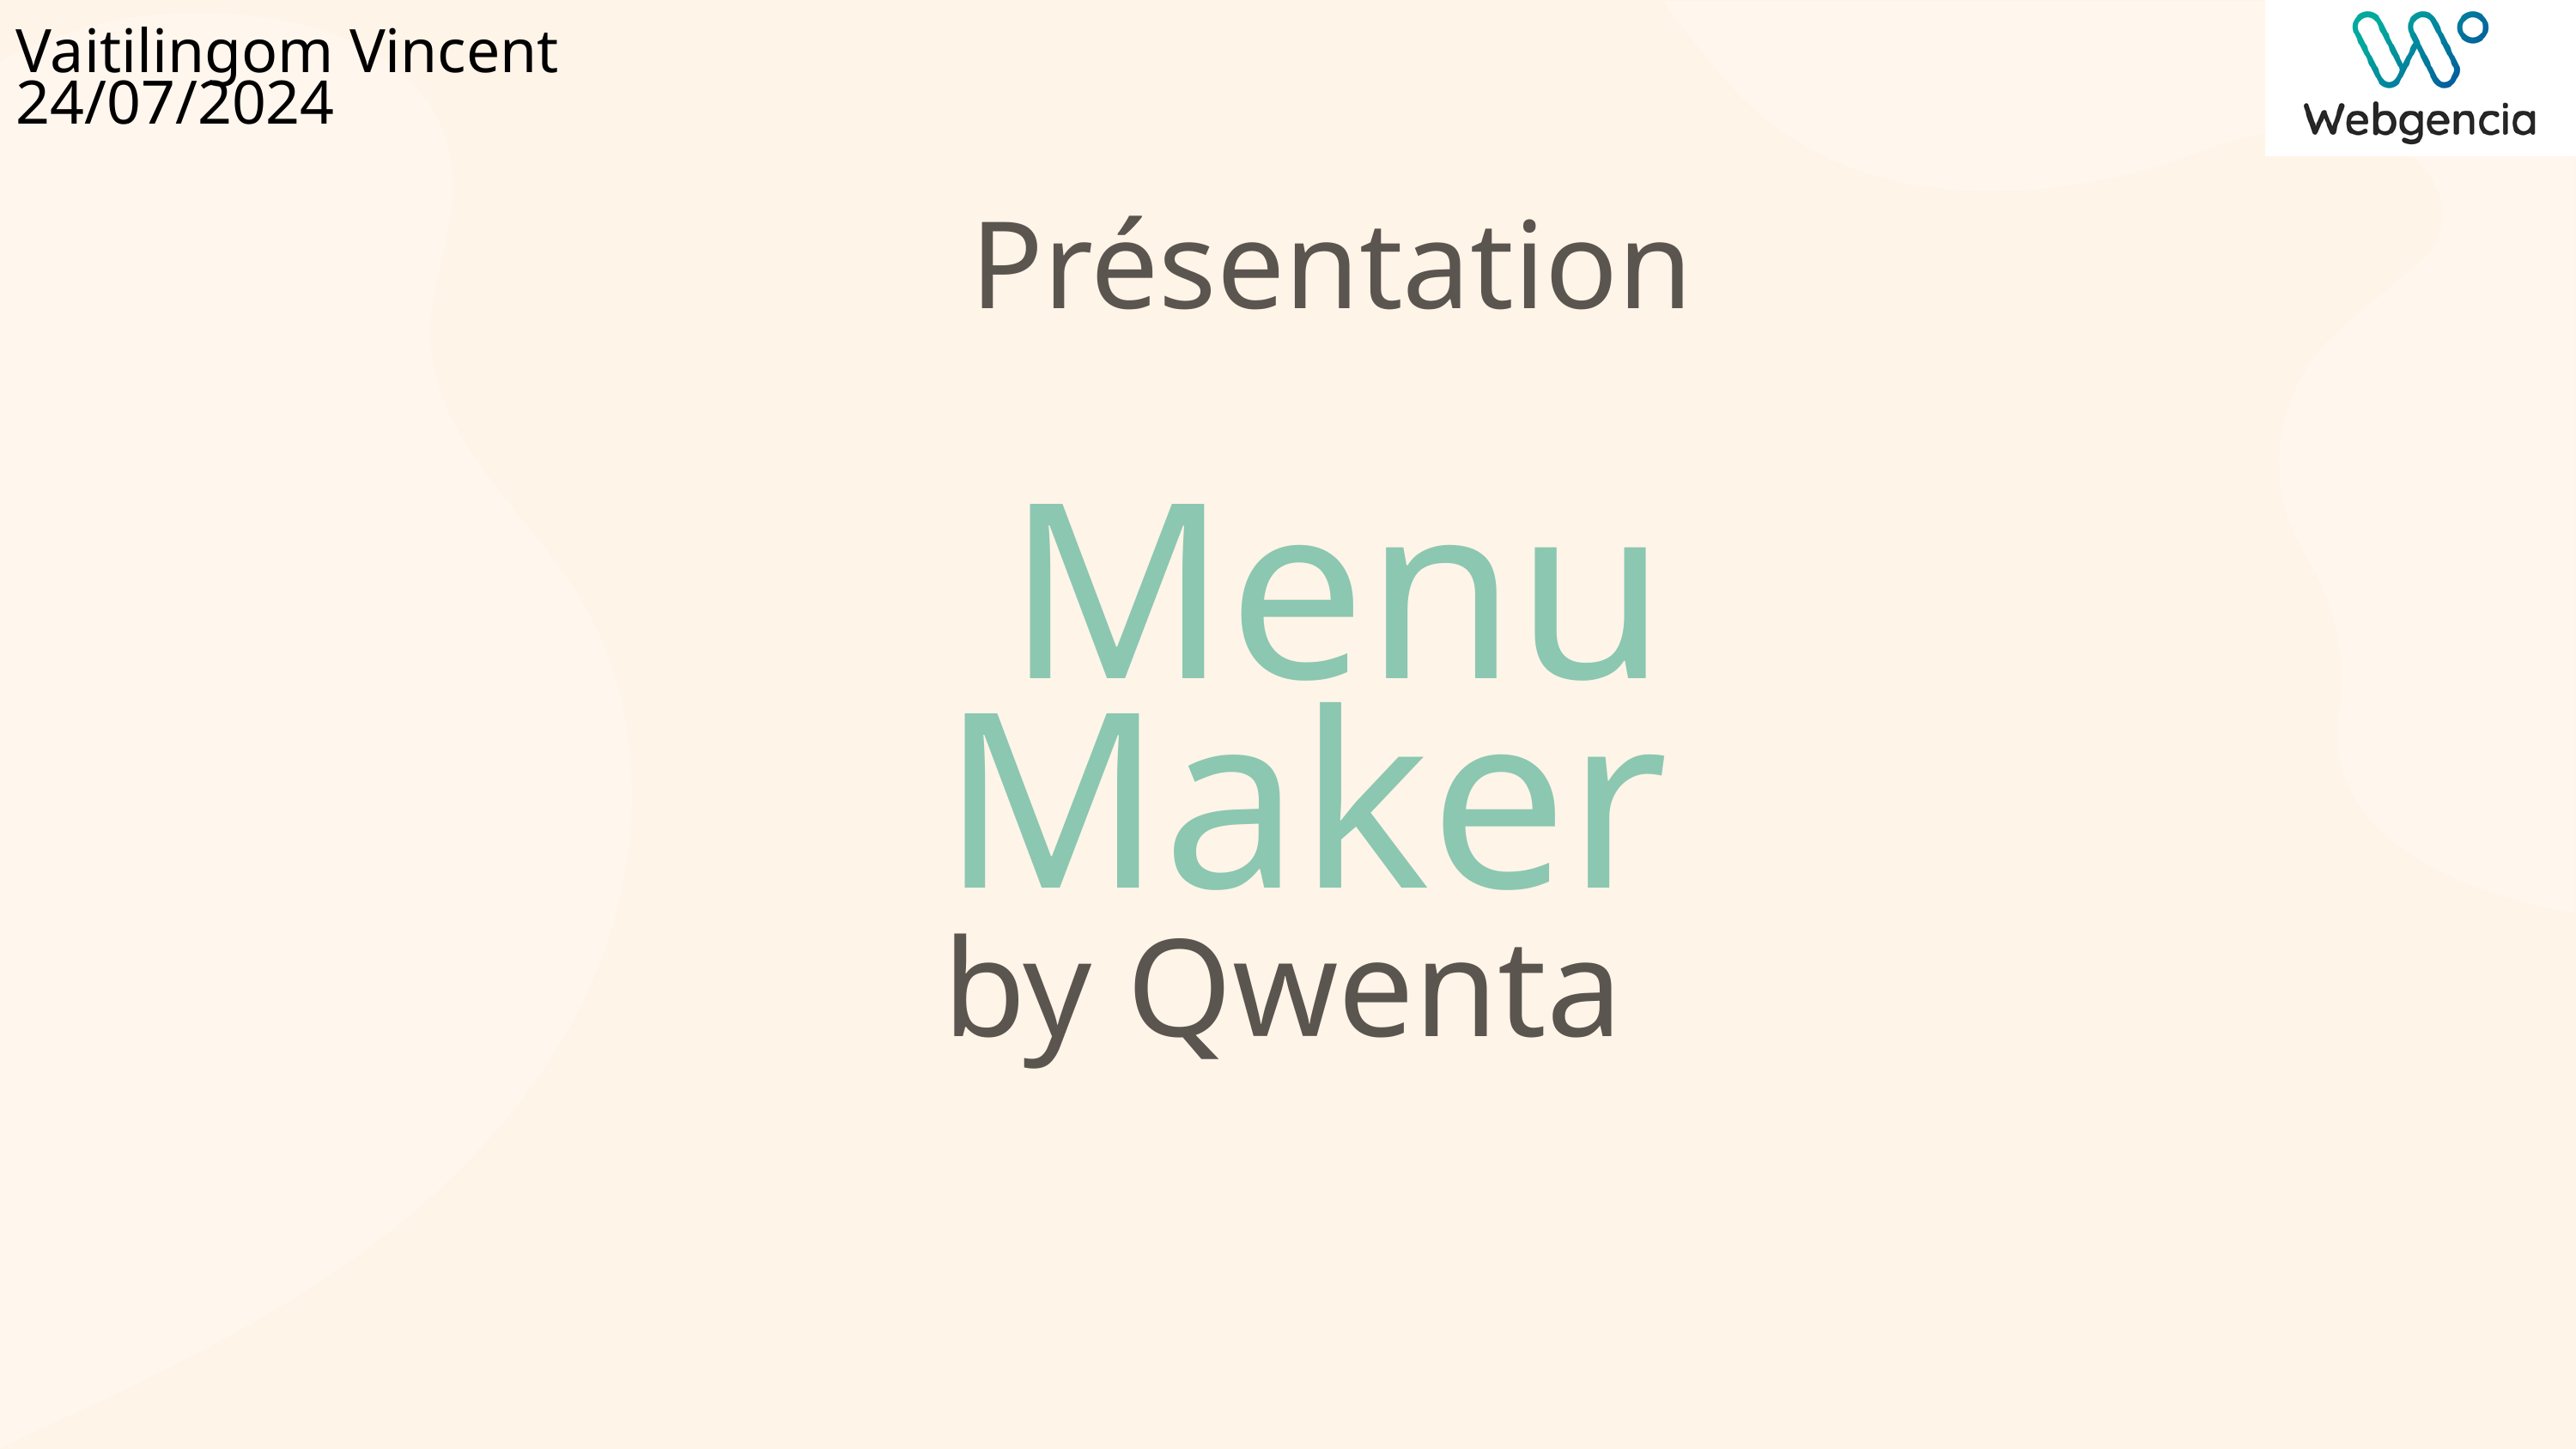

Vaitilingom Vincent 24/07/2024
Présentation
Menu Maker
by Qwenta